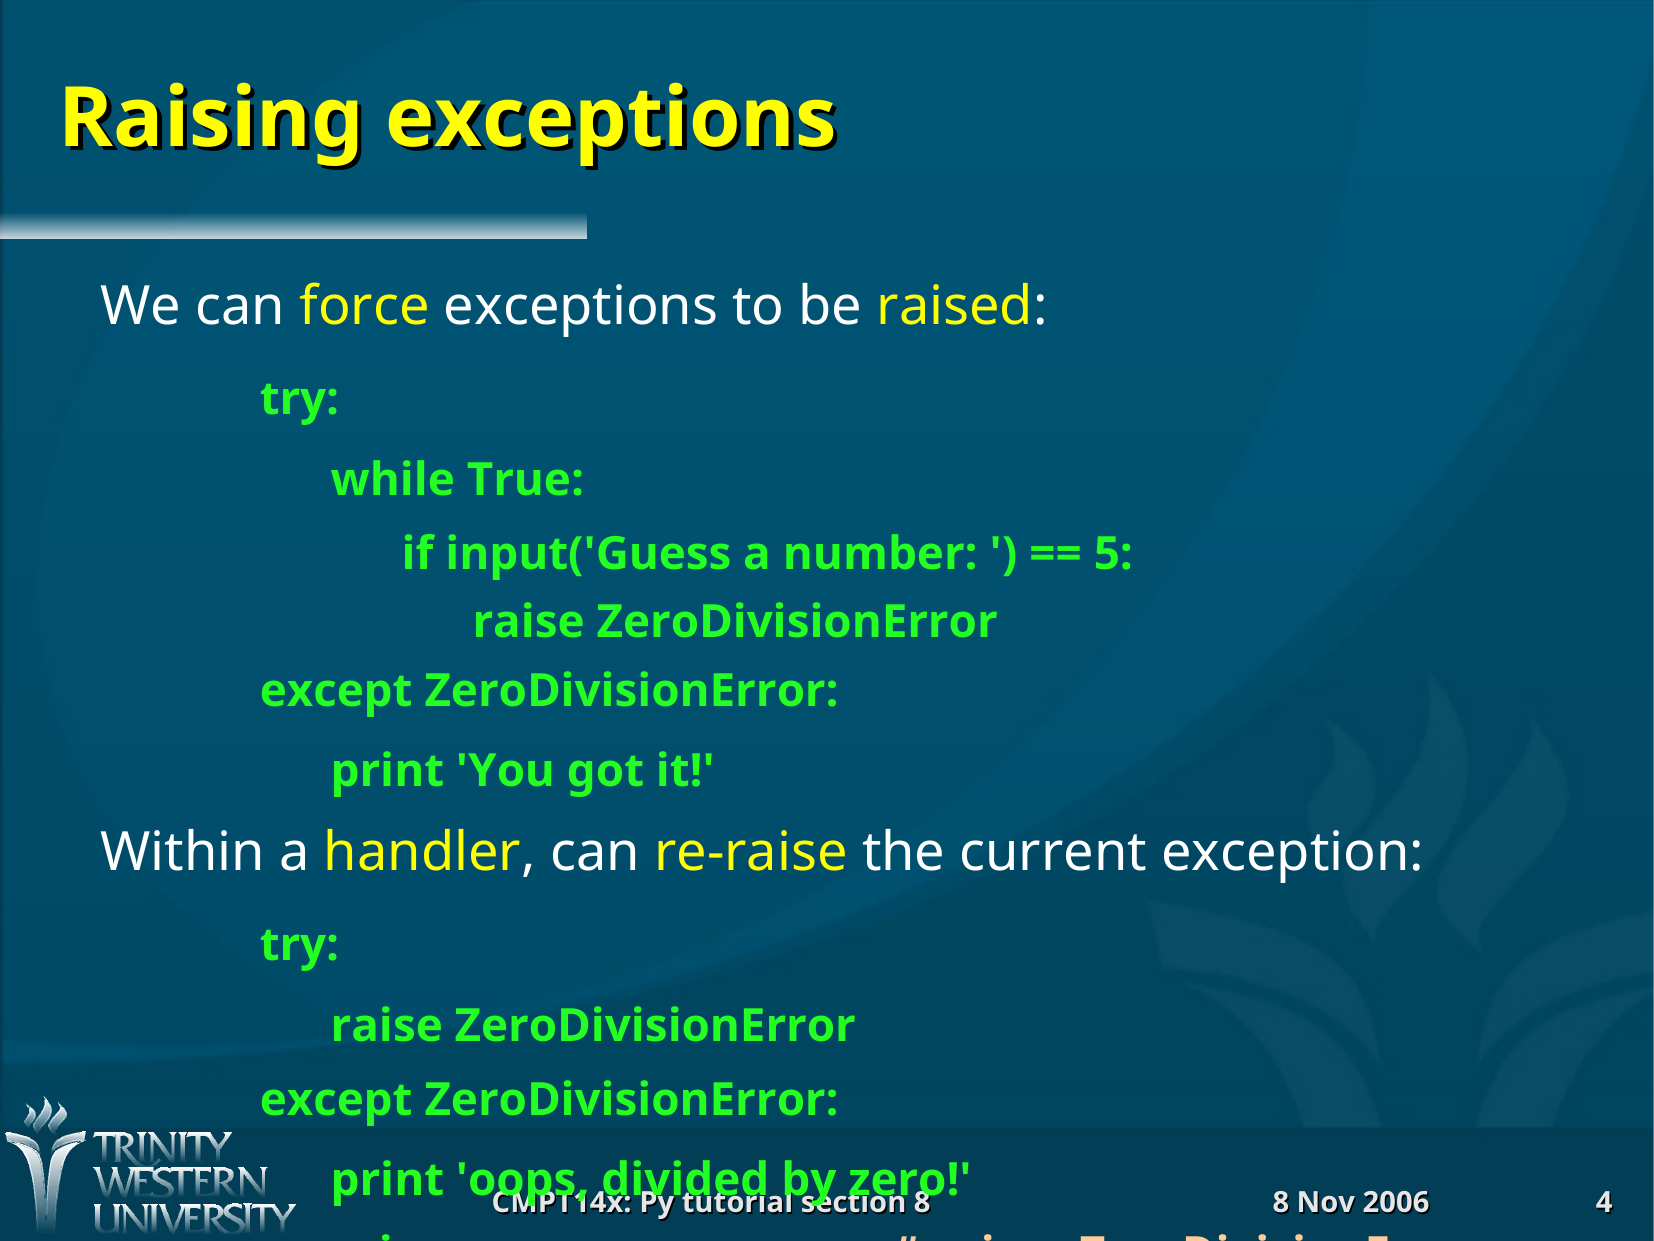

# Raising exceptions
We can force exceptions to be raised:
try:
while True:
if input('Guess a number: ') == 5:
raise ZeroDivisionError
except ZeroDivisionError:
print 'You got it!'
Within a handler, can re-raise the current exception:
try:
raise ZeroDivisionError
except ZeroDivisionError:
print 'oops, divided by zero!'
raise						# raises ZeroDivisionError
CMPT14x: Py tutorial section 8
8 Nov 2006
4